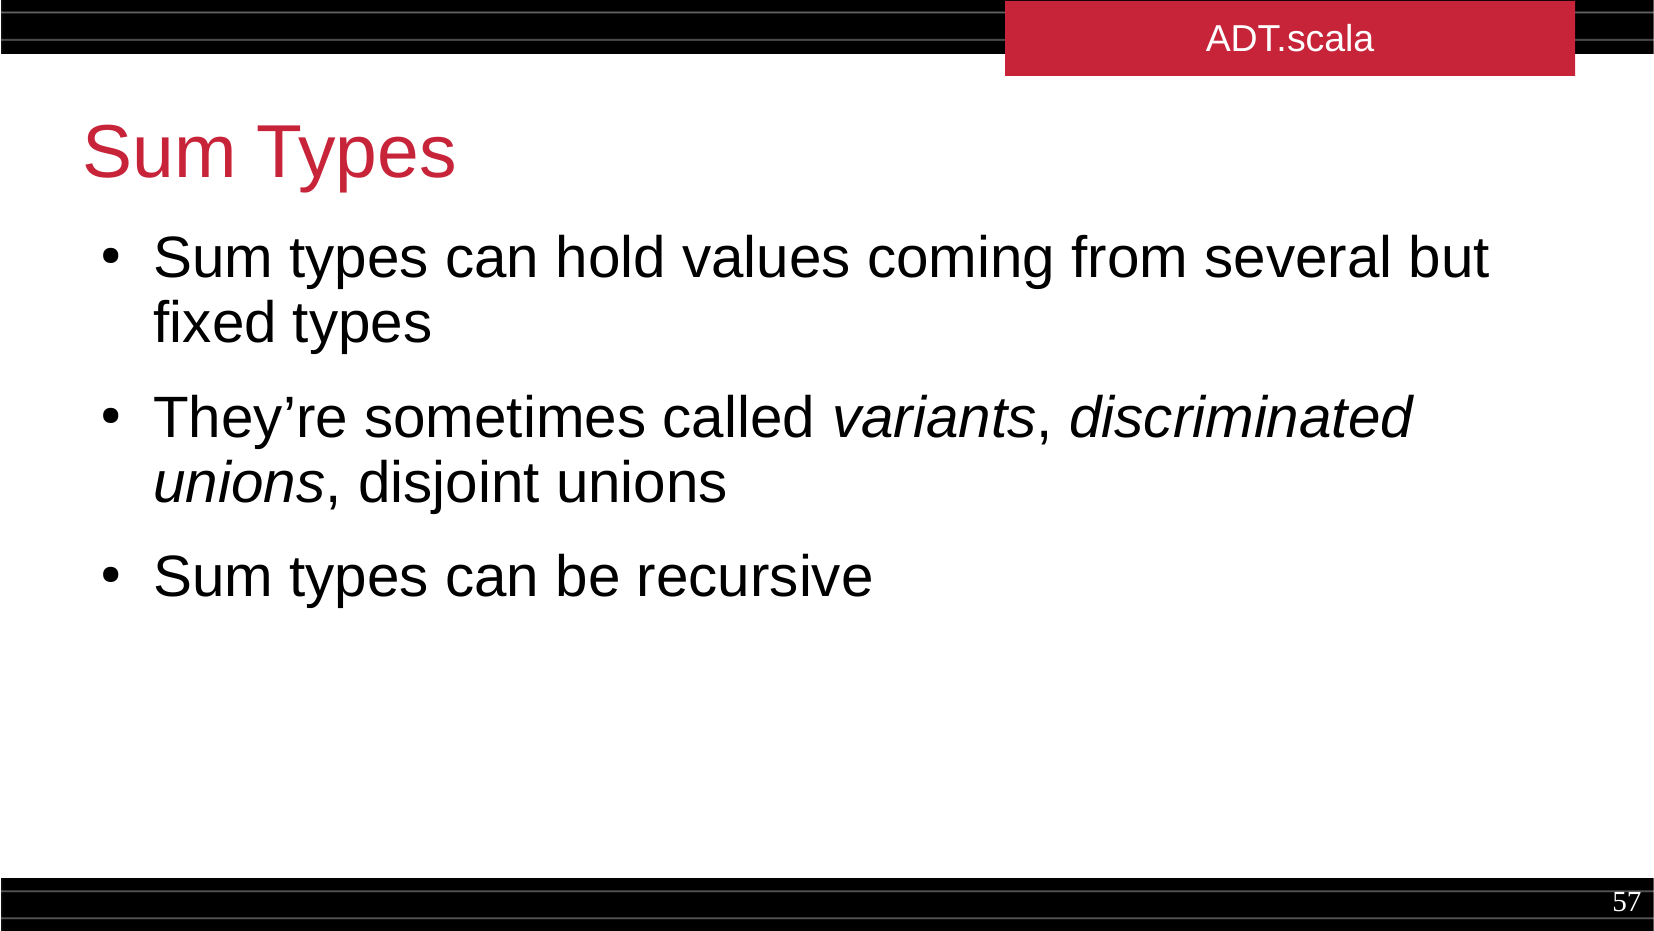

ADT.scala
# Sum Types
Sum types can hold values coming from several but fixed types
They’re sometimes called variants, discriminated unions, disjoint unions
Sum types can be recursive